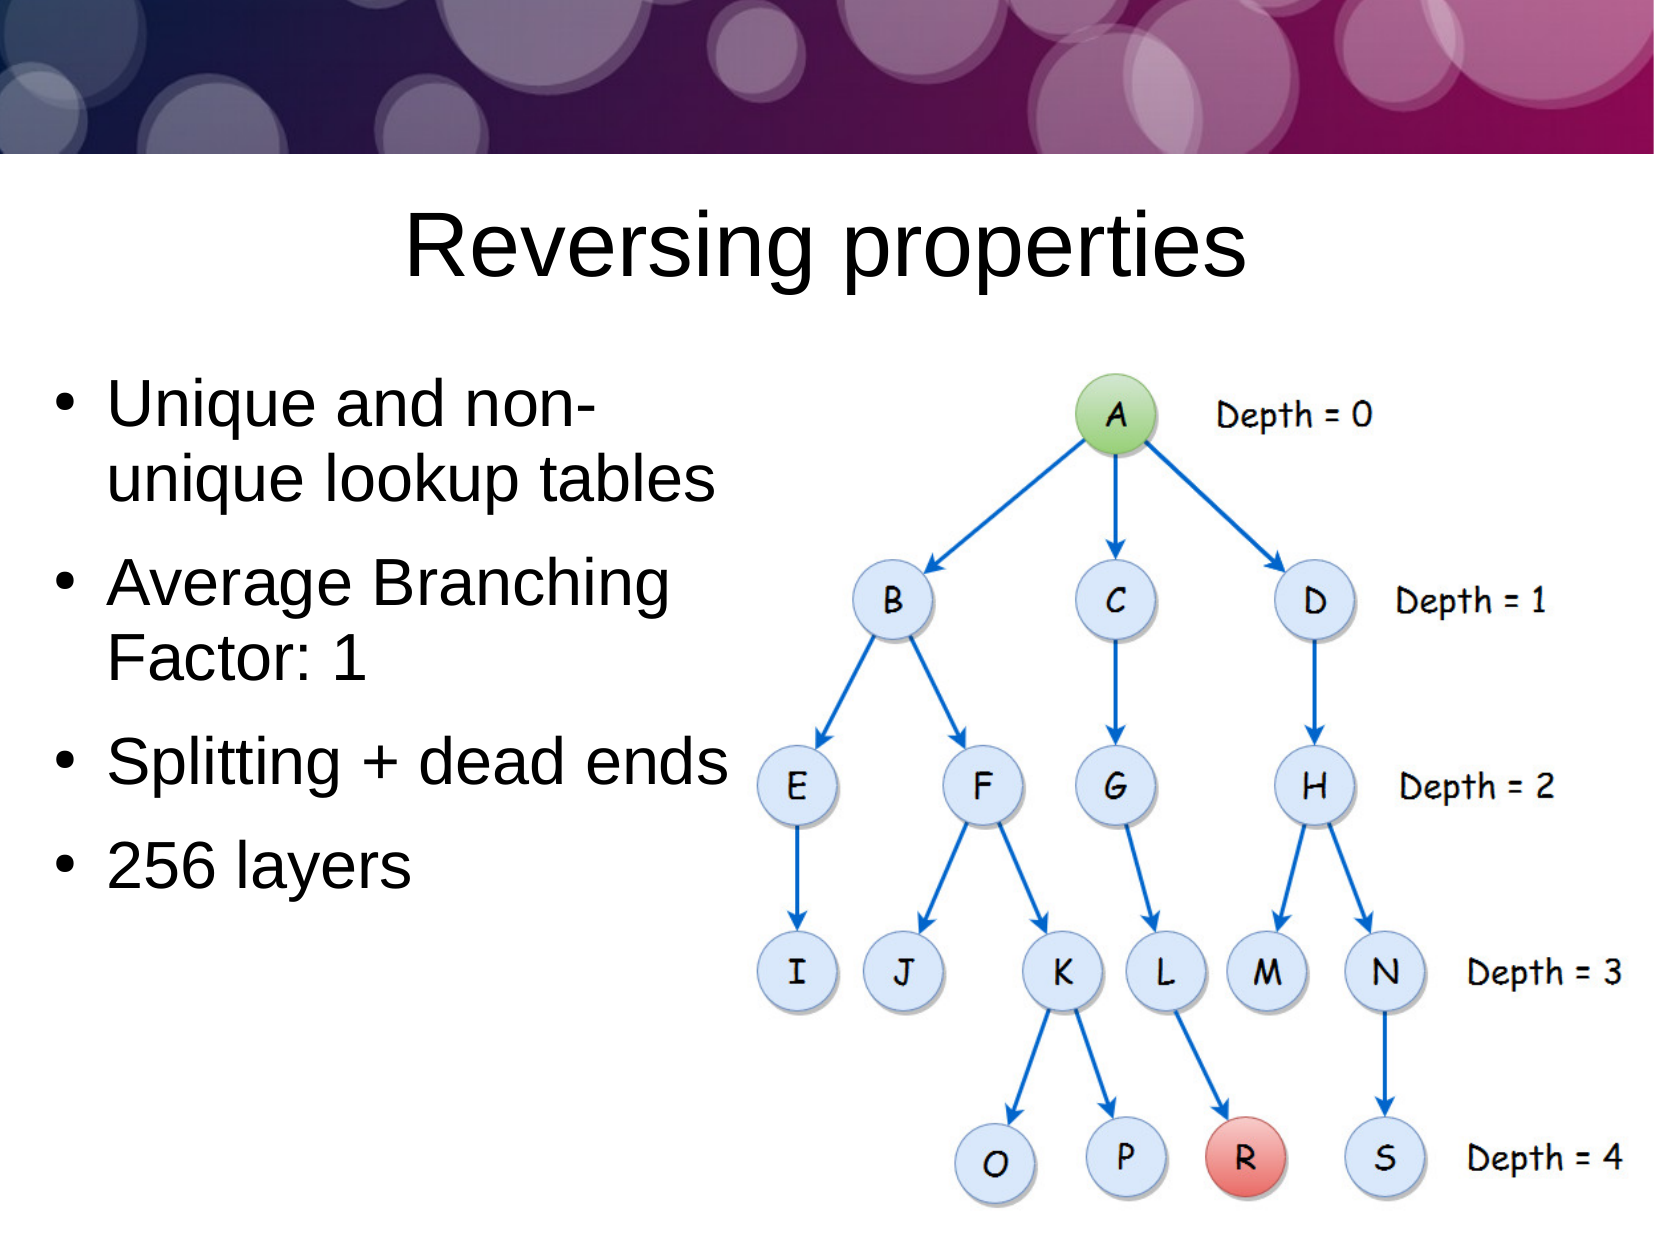

# Reversing properties
Unique and non-unique lookup tables
Average Branching Factor: 1
Splitting + dead ends
256 layers